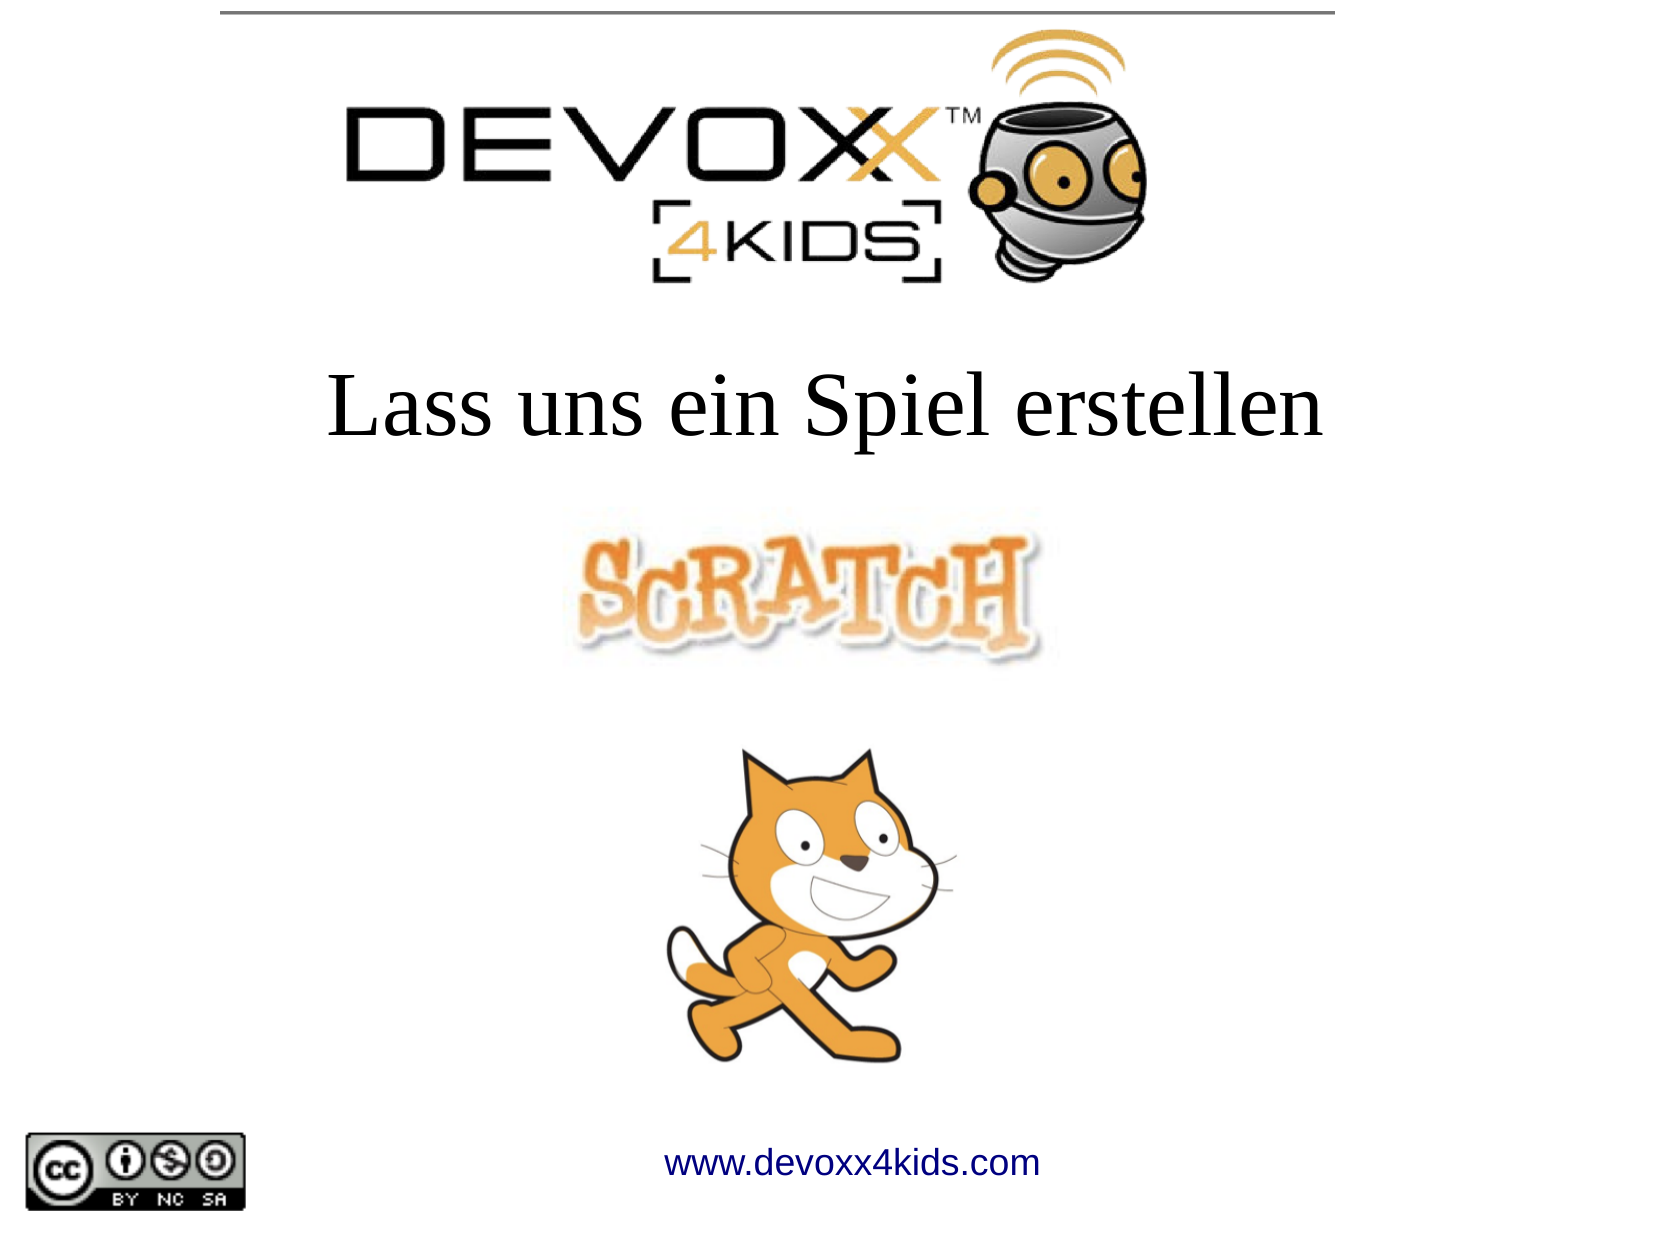

# Lass uns ein Spiel erstellen
www.devoxx4kids.com